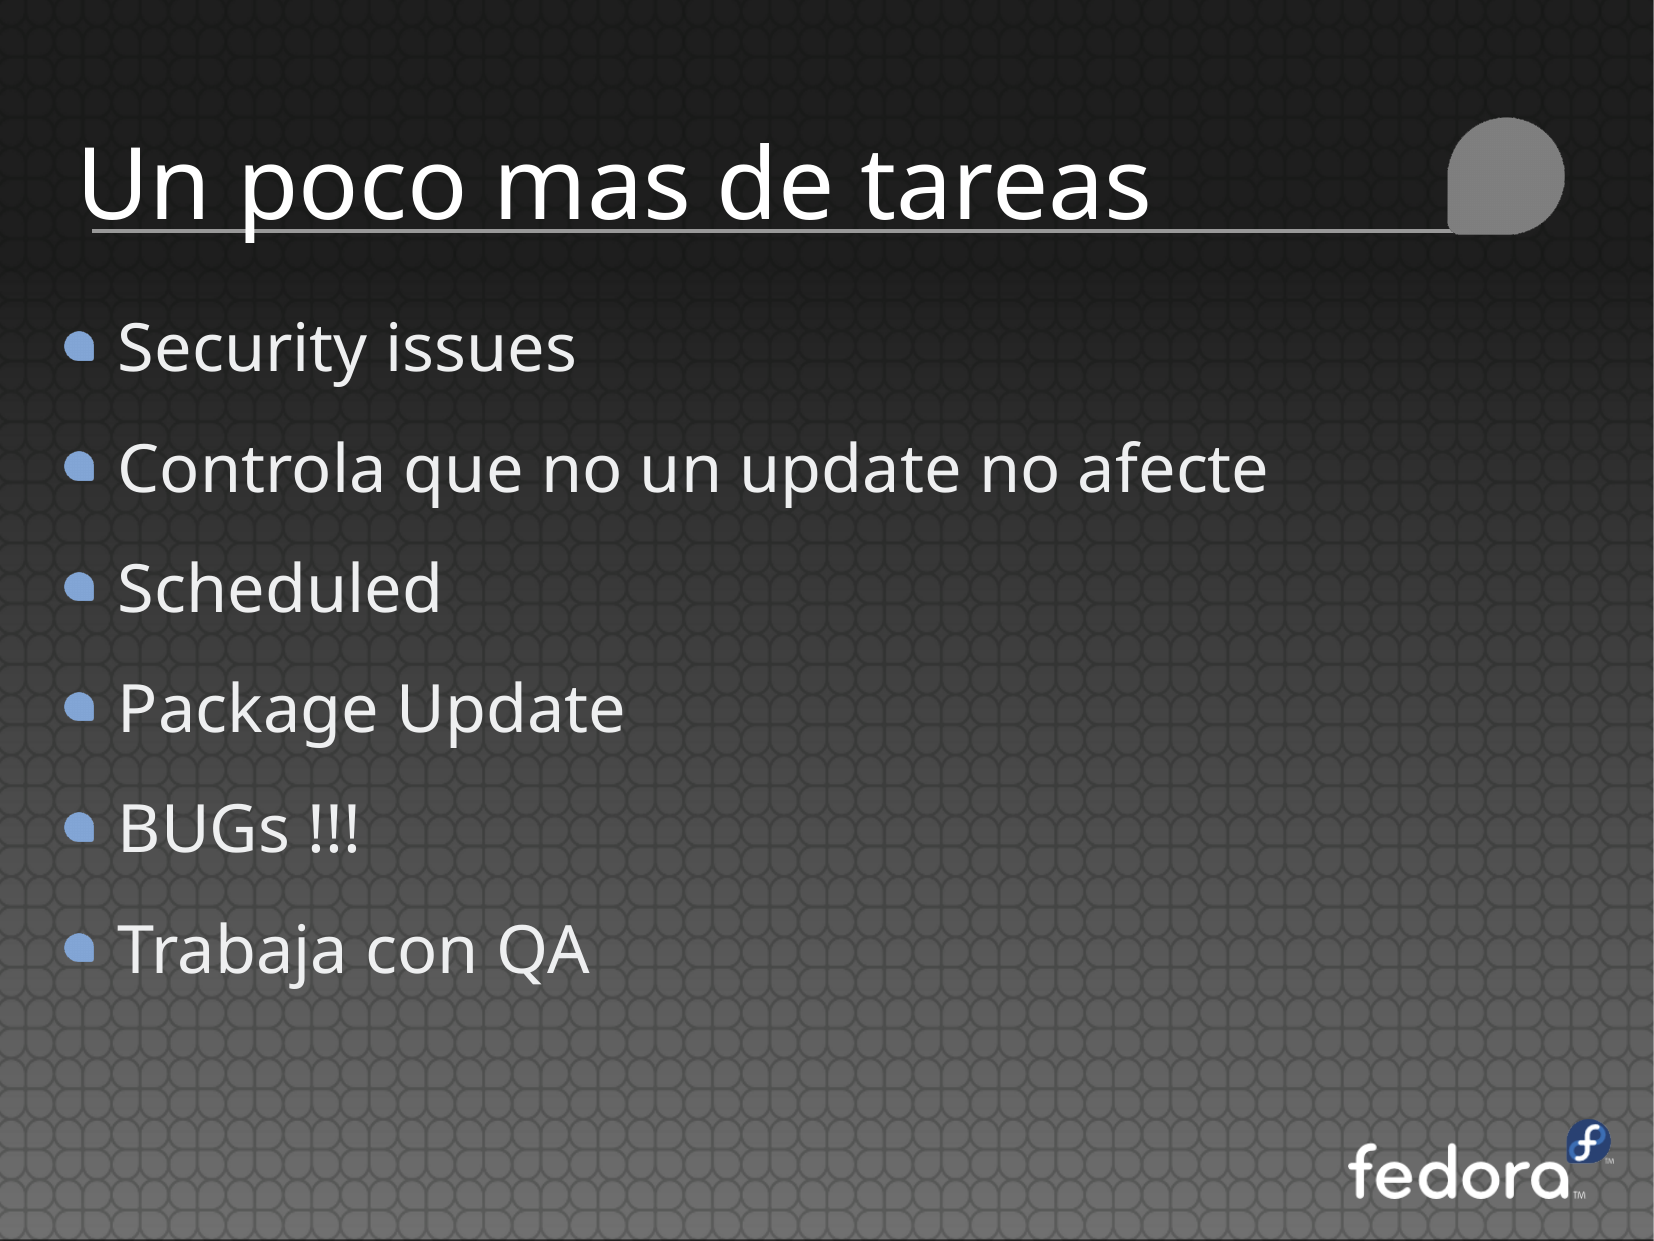

# Un poco mas de tareas
Security issues
Controla que no un update no afecte
Scheduled
Package Update
BUGs !!!
Trabaja con QA